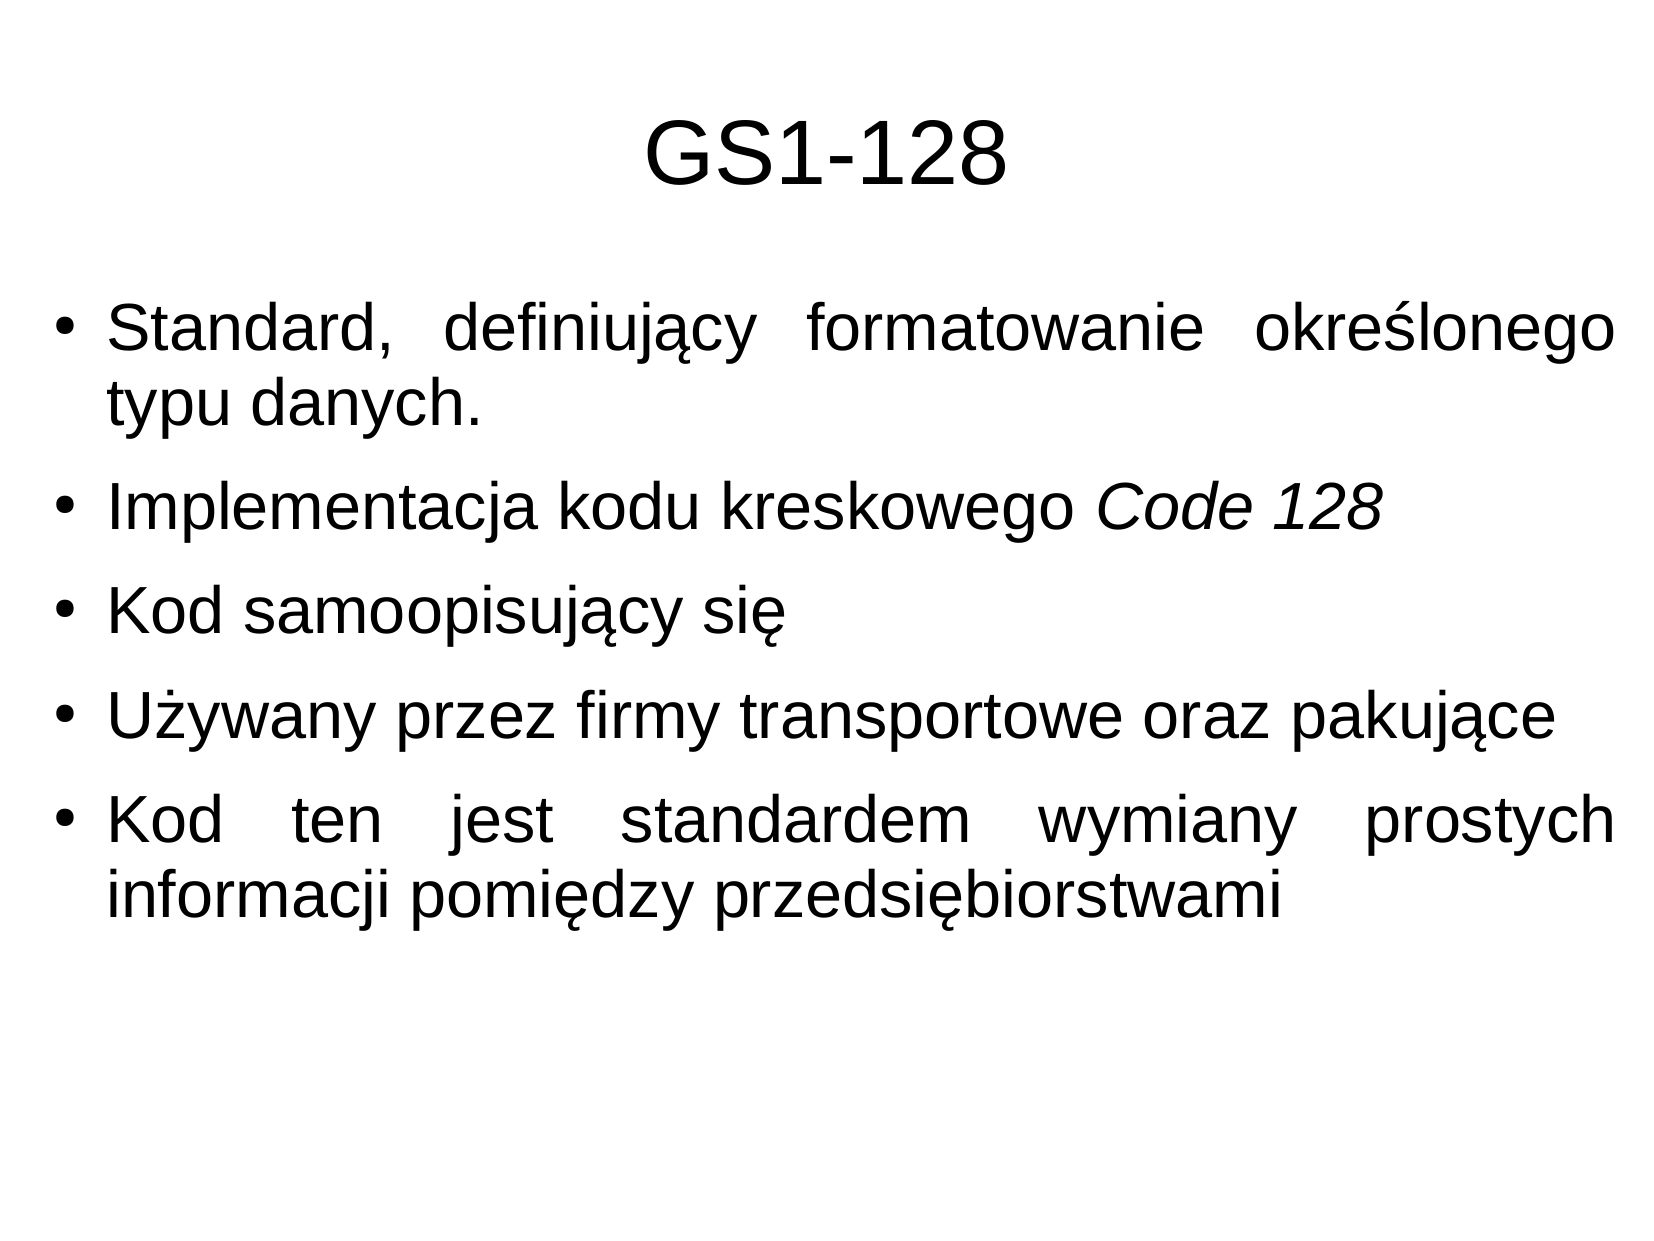

# GS1-128
Standard, definiujący formatowanie określonego typu danych.
Implementacja kodu kreskowego Code 128
Kod samoopisujący się
Używany przez firmy transportowe oraz pakujące
Kod ten jest standardem wymiany prostych informacji pomiędzy przedsiębiorstwami